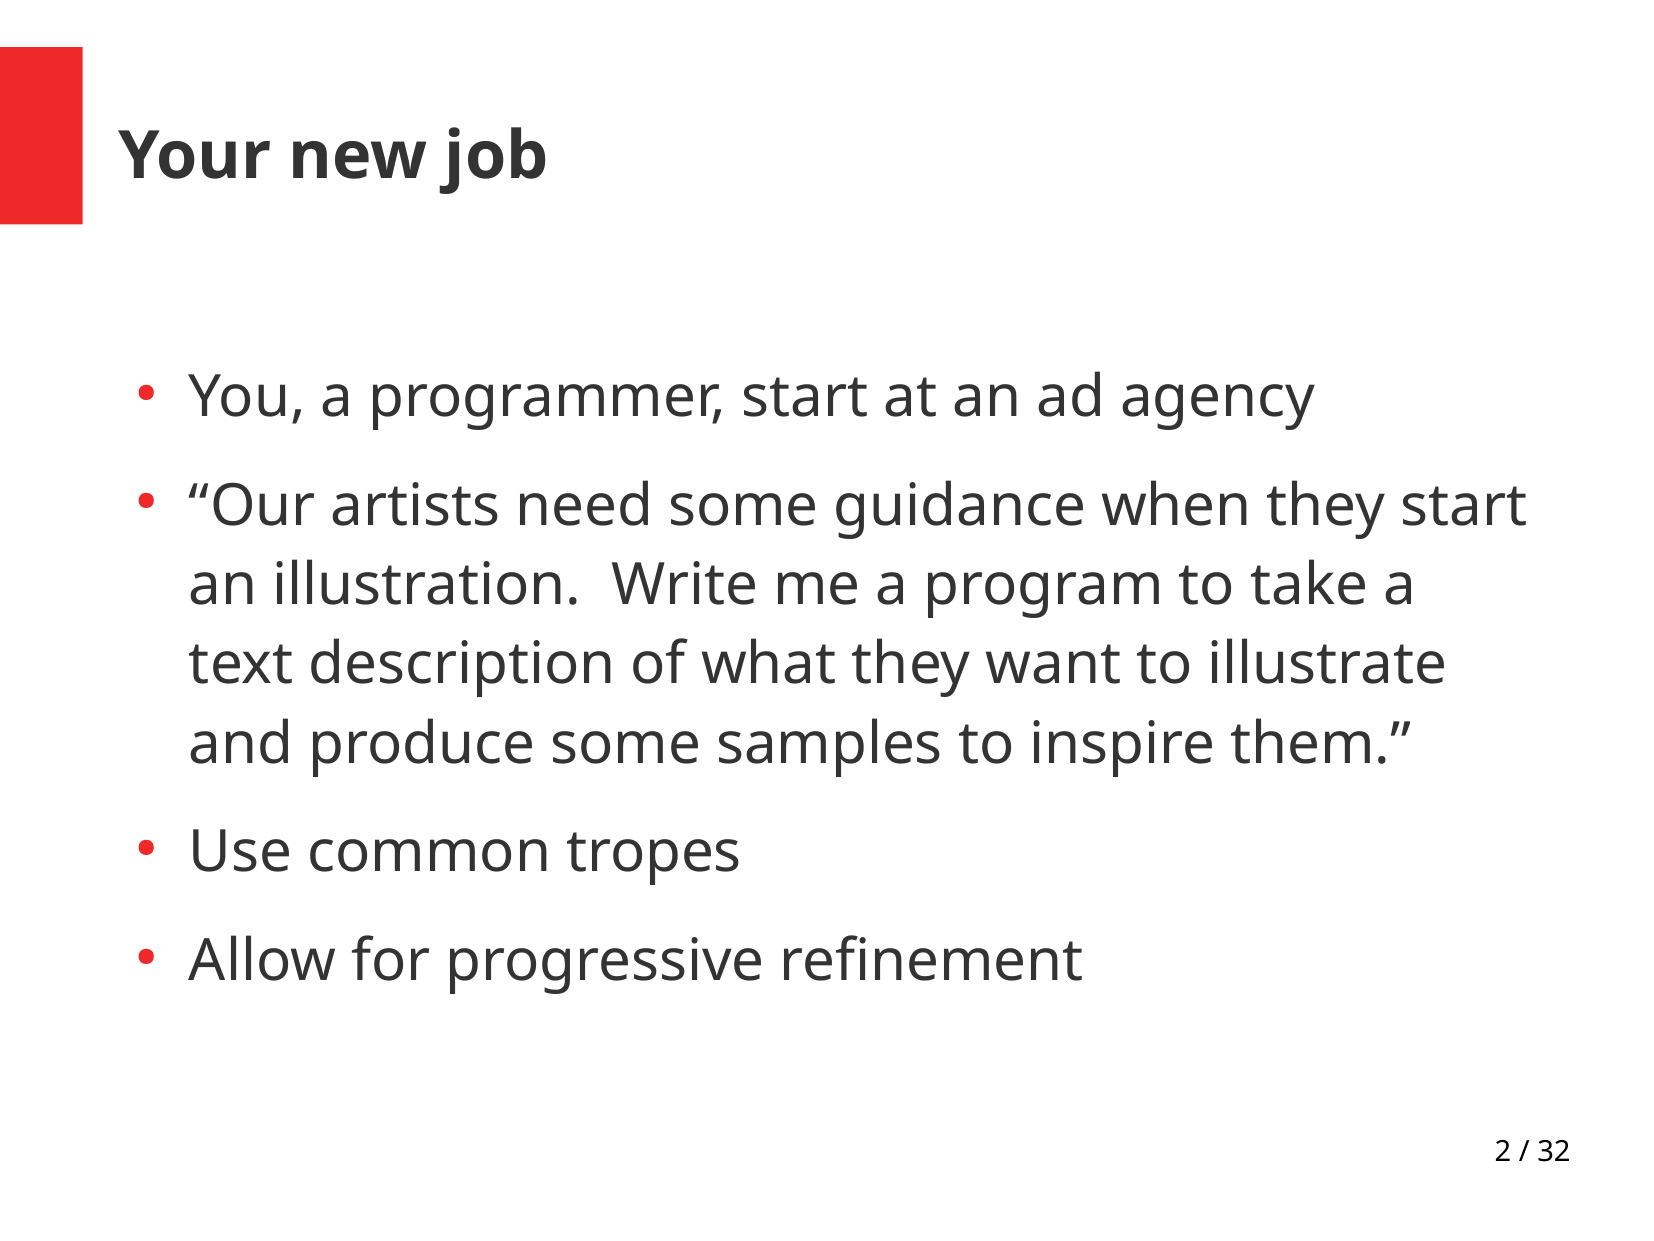

# Your new job
You, a programmer, start at an ad agency
“Our artists need some guidance when they start an illustration. Write me a program to take a text description of what they want to illustrate and produce some samples to inspire them.”
Use common tropes
Allow for progressive refinement
2